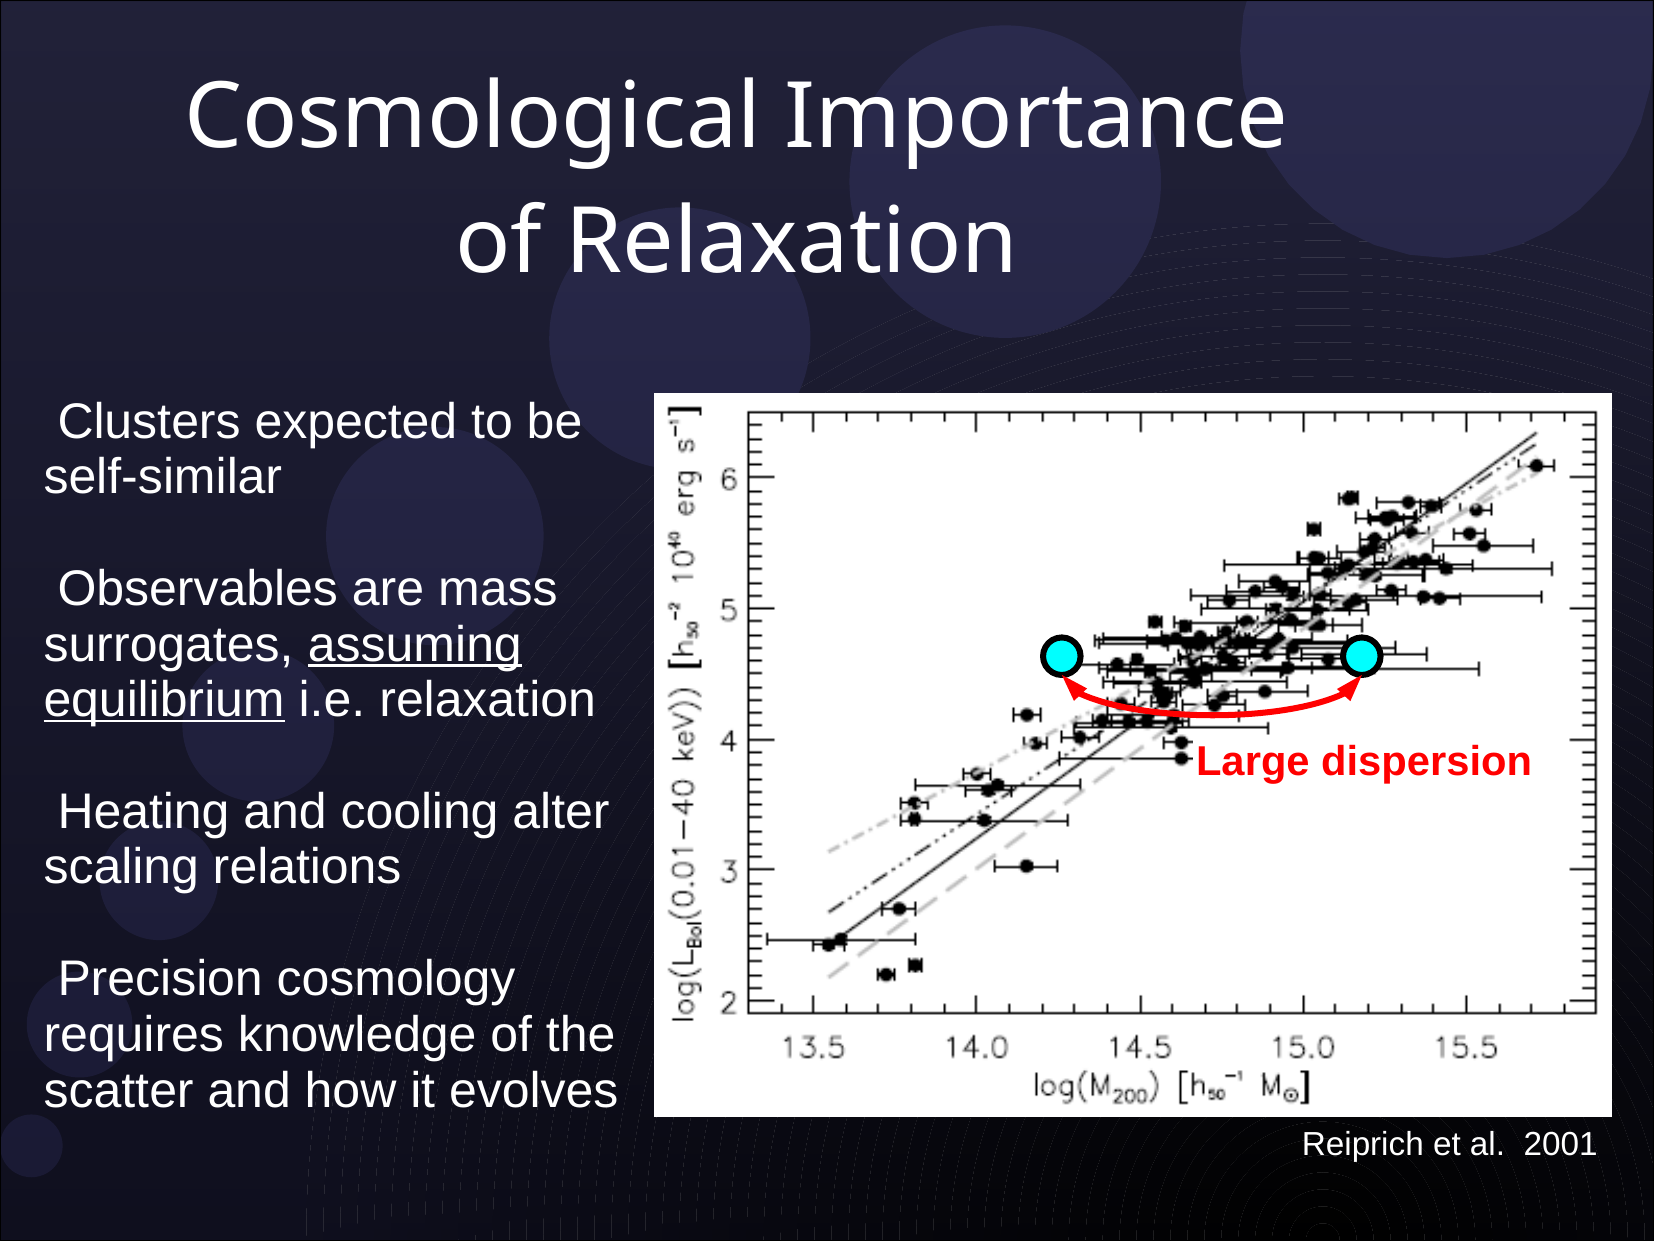

Cosmological Importance
of Relaxation
 Clusters expected to be self-similar
 Observables are mass surrogates, assuming equilibrium i.e. relaxation
 Heating and cooling alter scaling relations
 Precision cosmology requires knowledge of the scatter and how it evolves
Large dispersion
Large dispersion
Reiprich et al. 2001